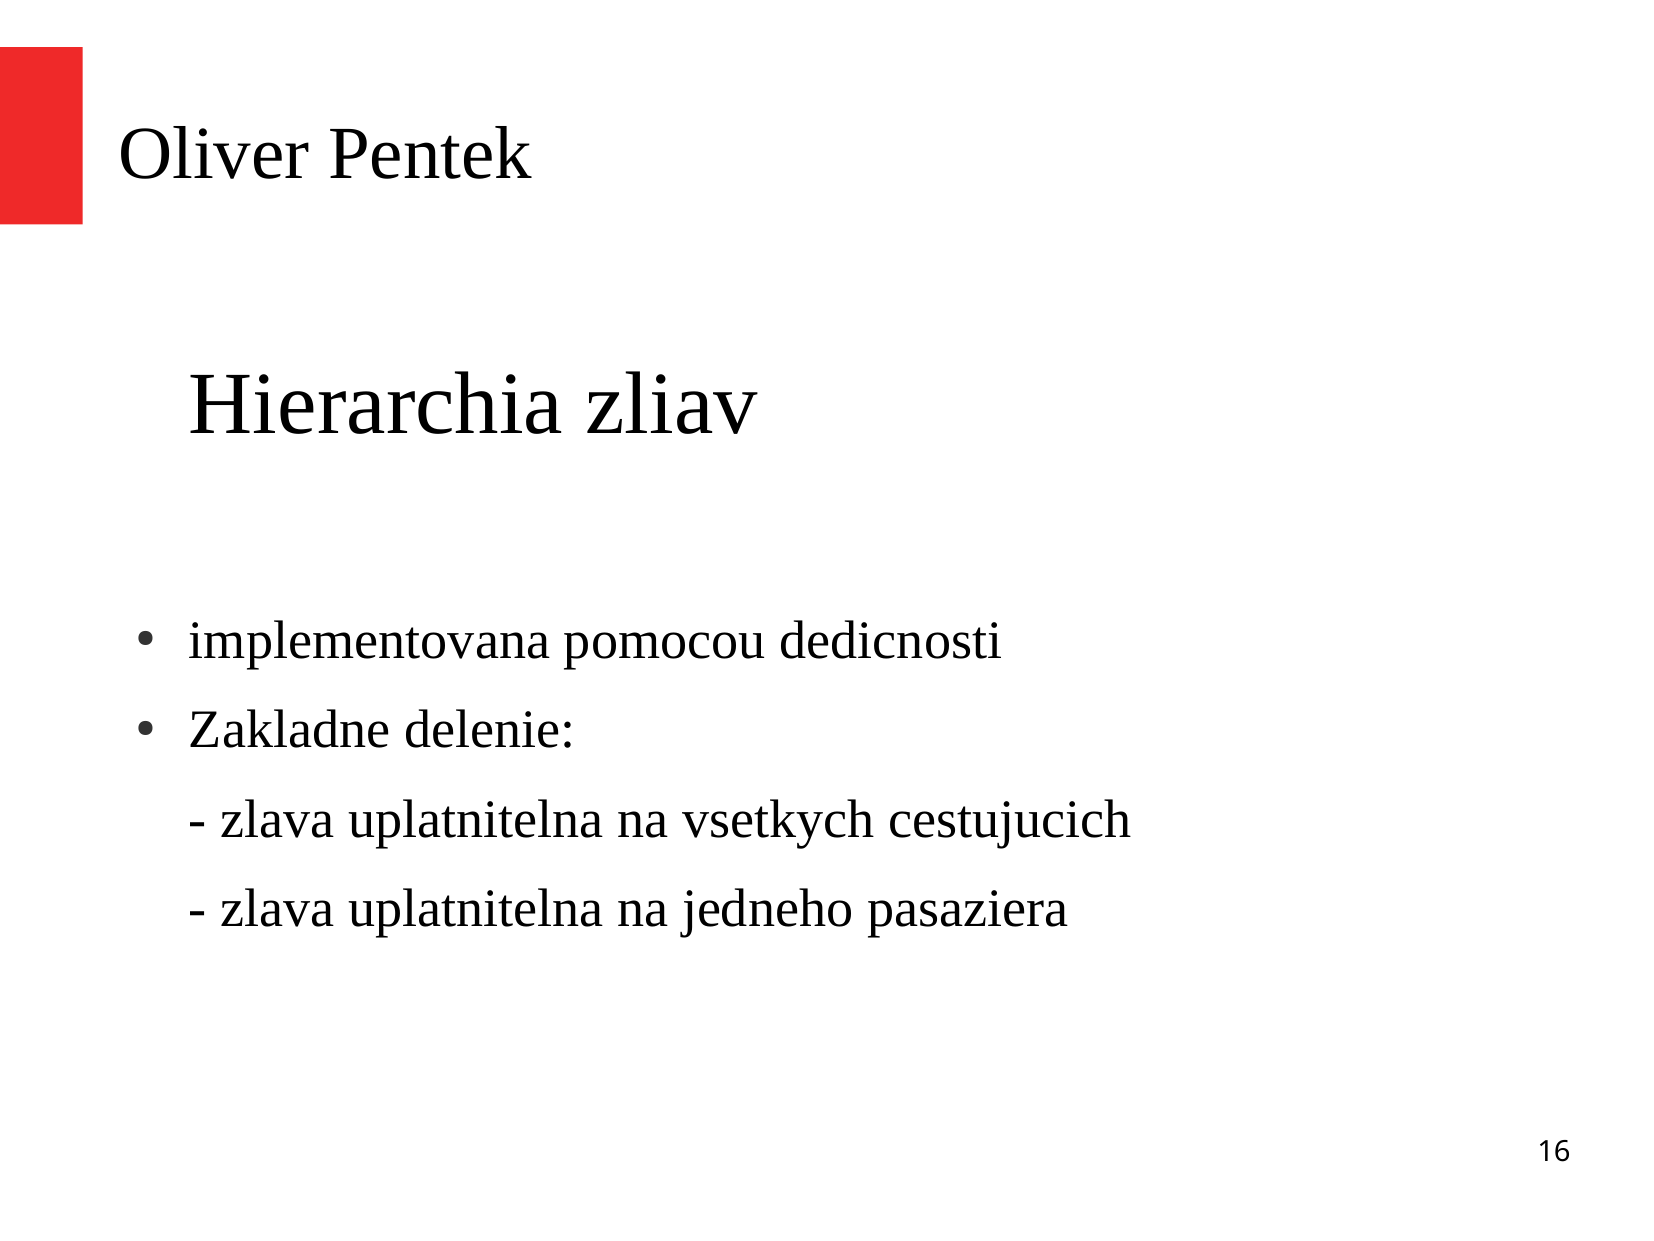

# Oliver Pentek
Hierarchia zliav
implementovana pomocou dedicnosti
Zakladne delenie:
- zlava uplatnitelna na vsetkych cestujucich
- zlava uplatnitelna na jedneho pasaziera
16